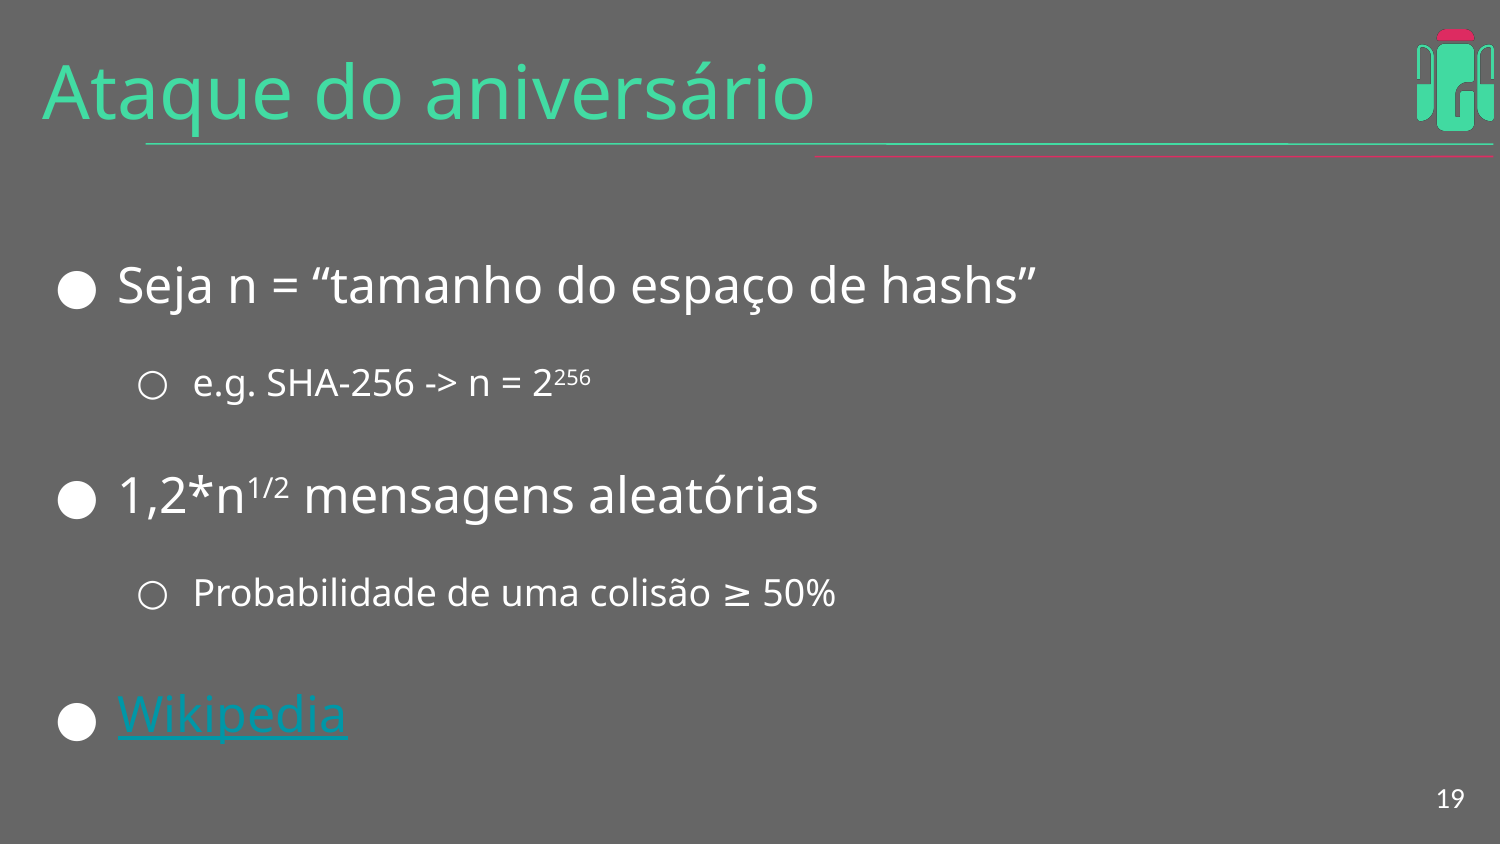

# Ataque do aniversário
Seja n = “tamanho do espaço de hashs”
e.g. SHA-256 -> n = 2256
1,2*n1/2 mensagens aleatórias
Probabilidade de uma colisão ≥ 50%
Wikipedia